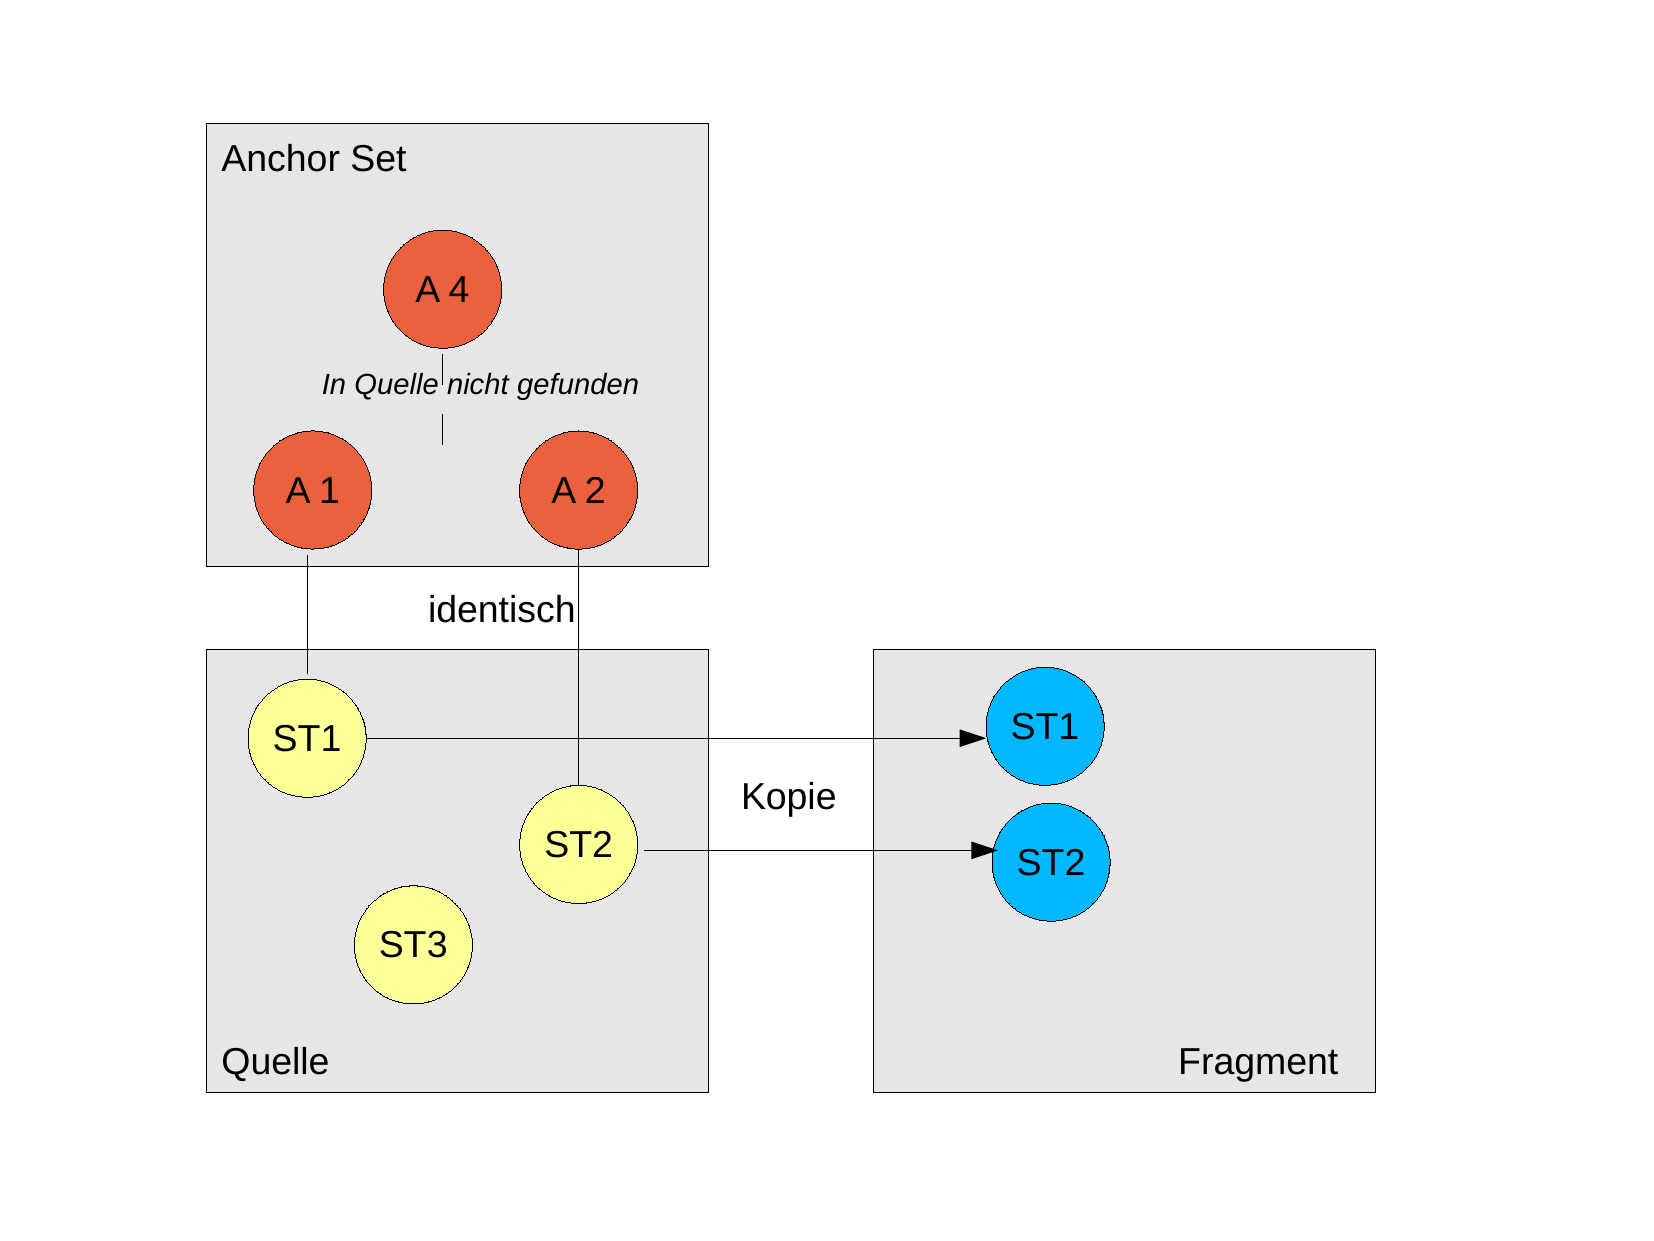

Anchor Set
A 4
In Quelle nicht gefunden
A 1
A 2
identisch
ST1
ST1
Kopie
ST2
ST2
ST3
Quelle
Fragment